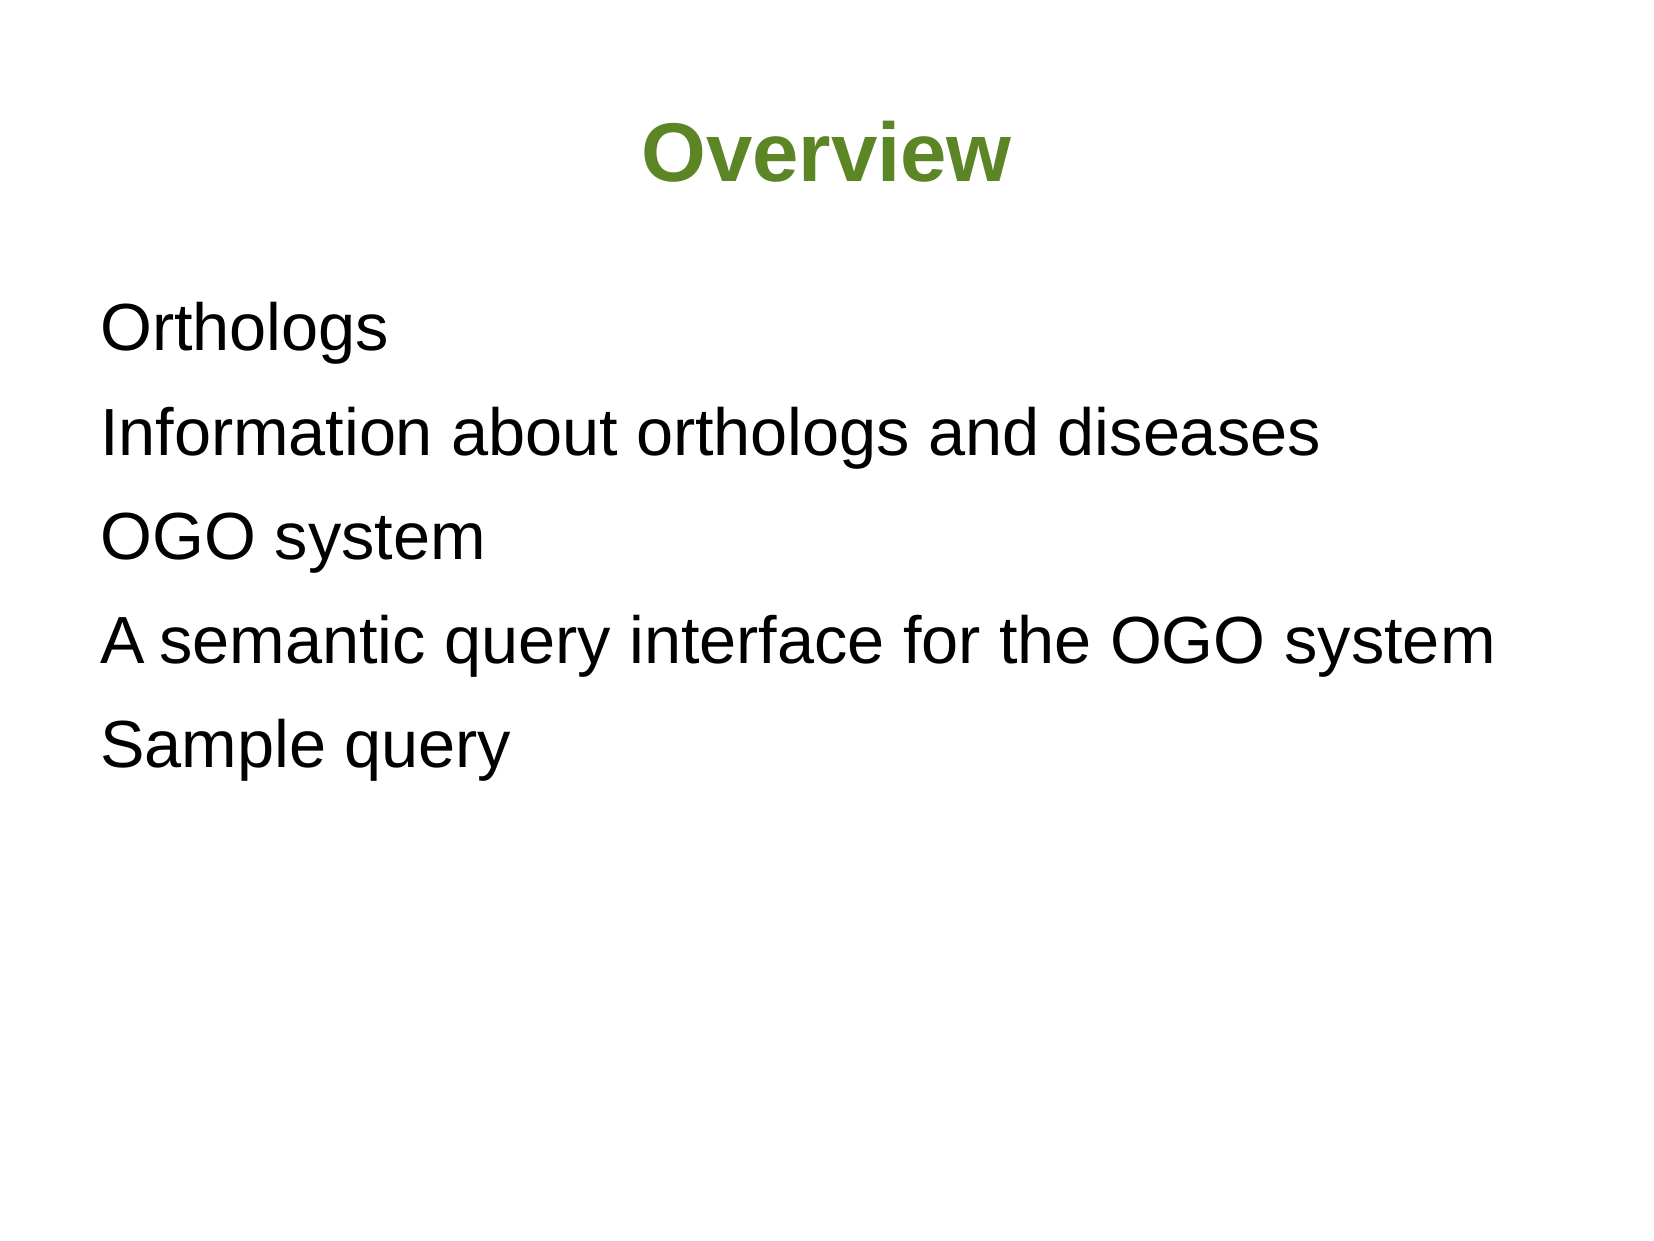

# Overview
Orthologs
Information about orthologs and diseases
OGO system
A semantic query interface for the OGO system
Sample query